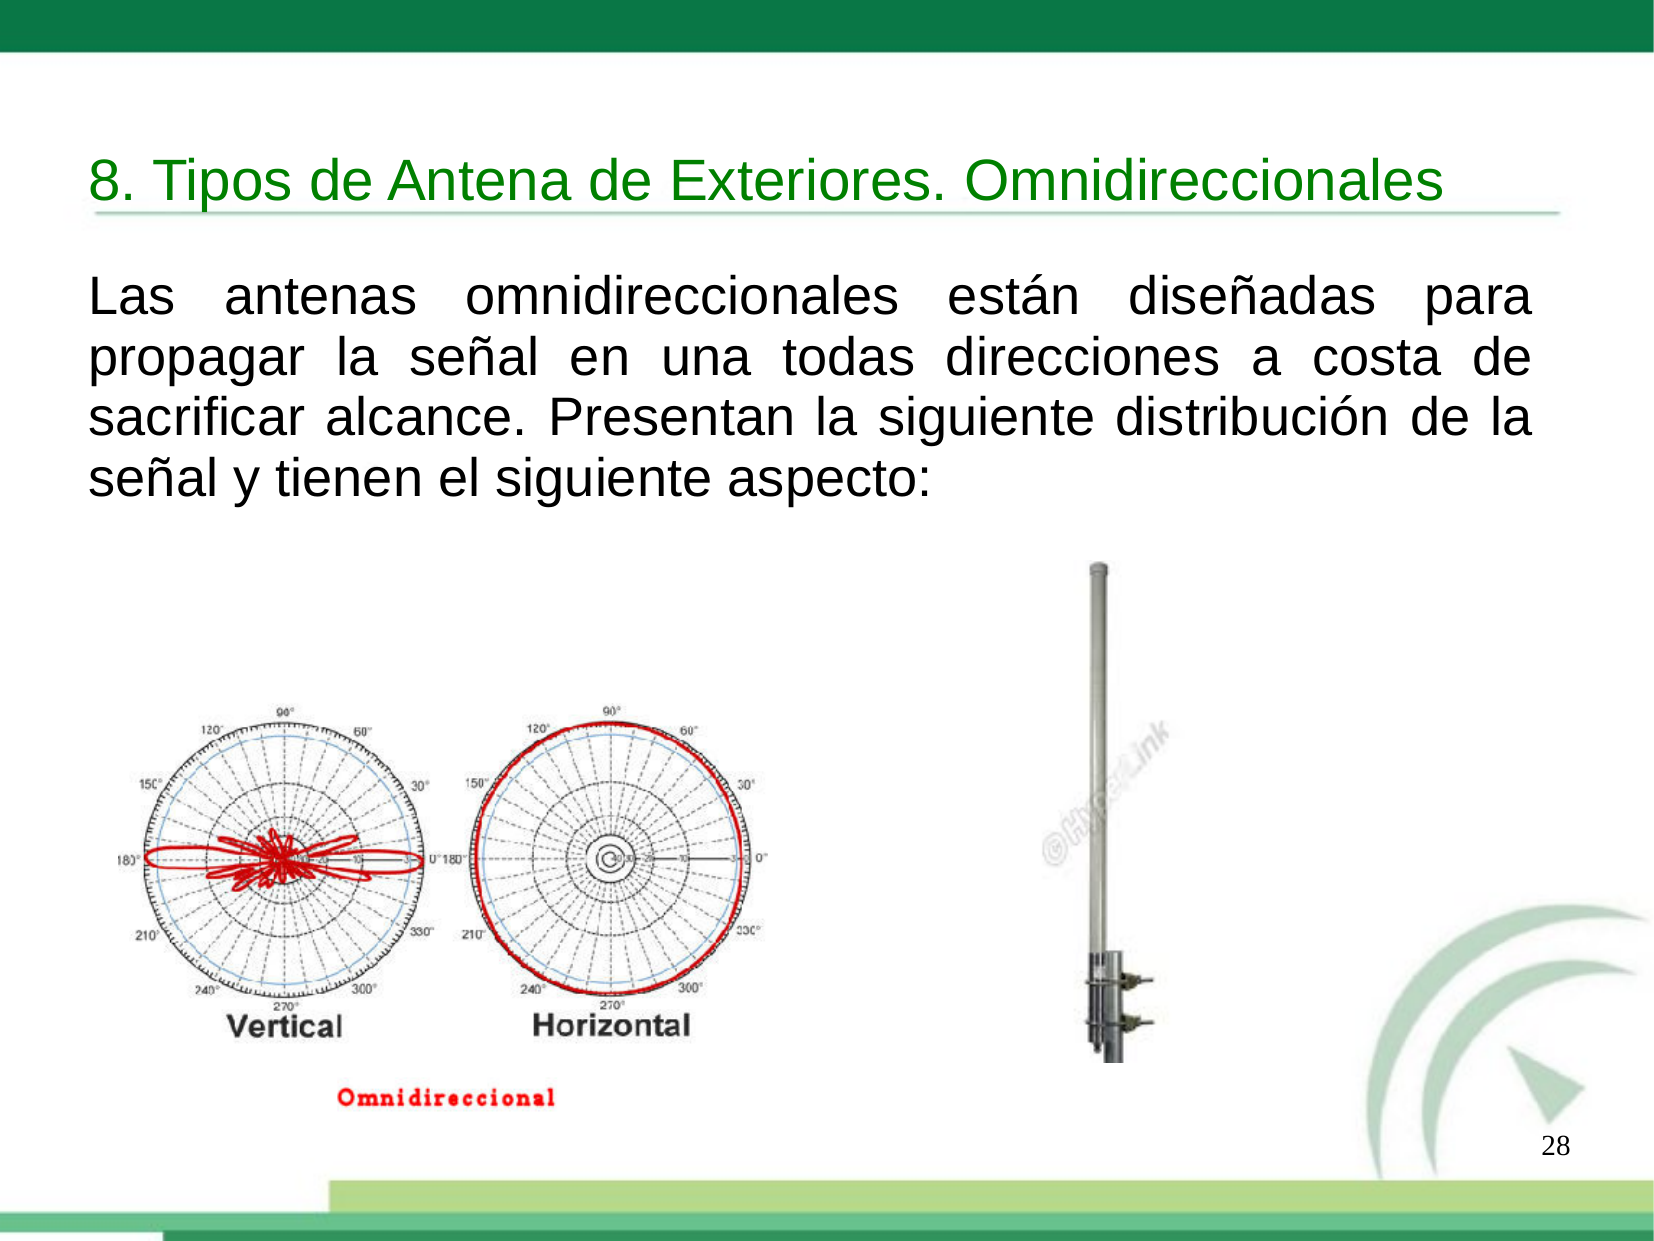

8. Tipos de Antena de Exteriores. Omnidireccionales
# Las antenas omnidireccionales están diseñadas para propagar la señal en una todas direcciones a costa de sacrificar alcance. Presentan la siguiente distribución de la señal y tienen el siguiente aspecto:
28